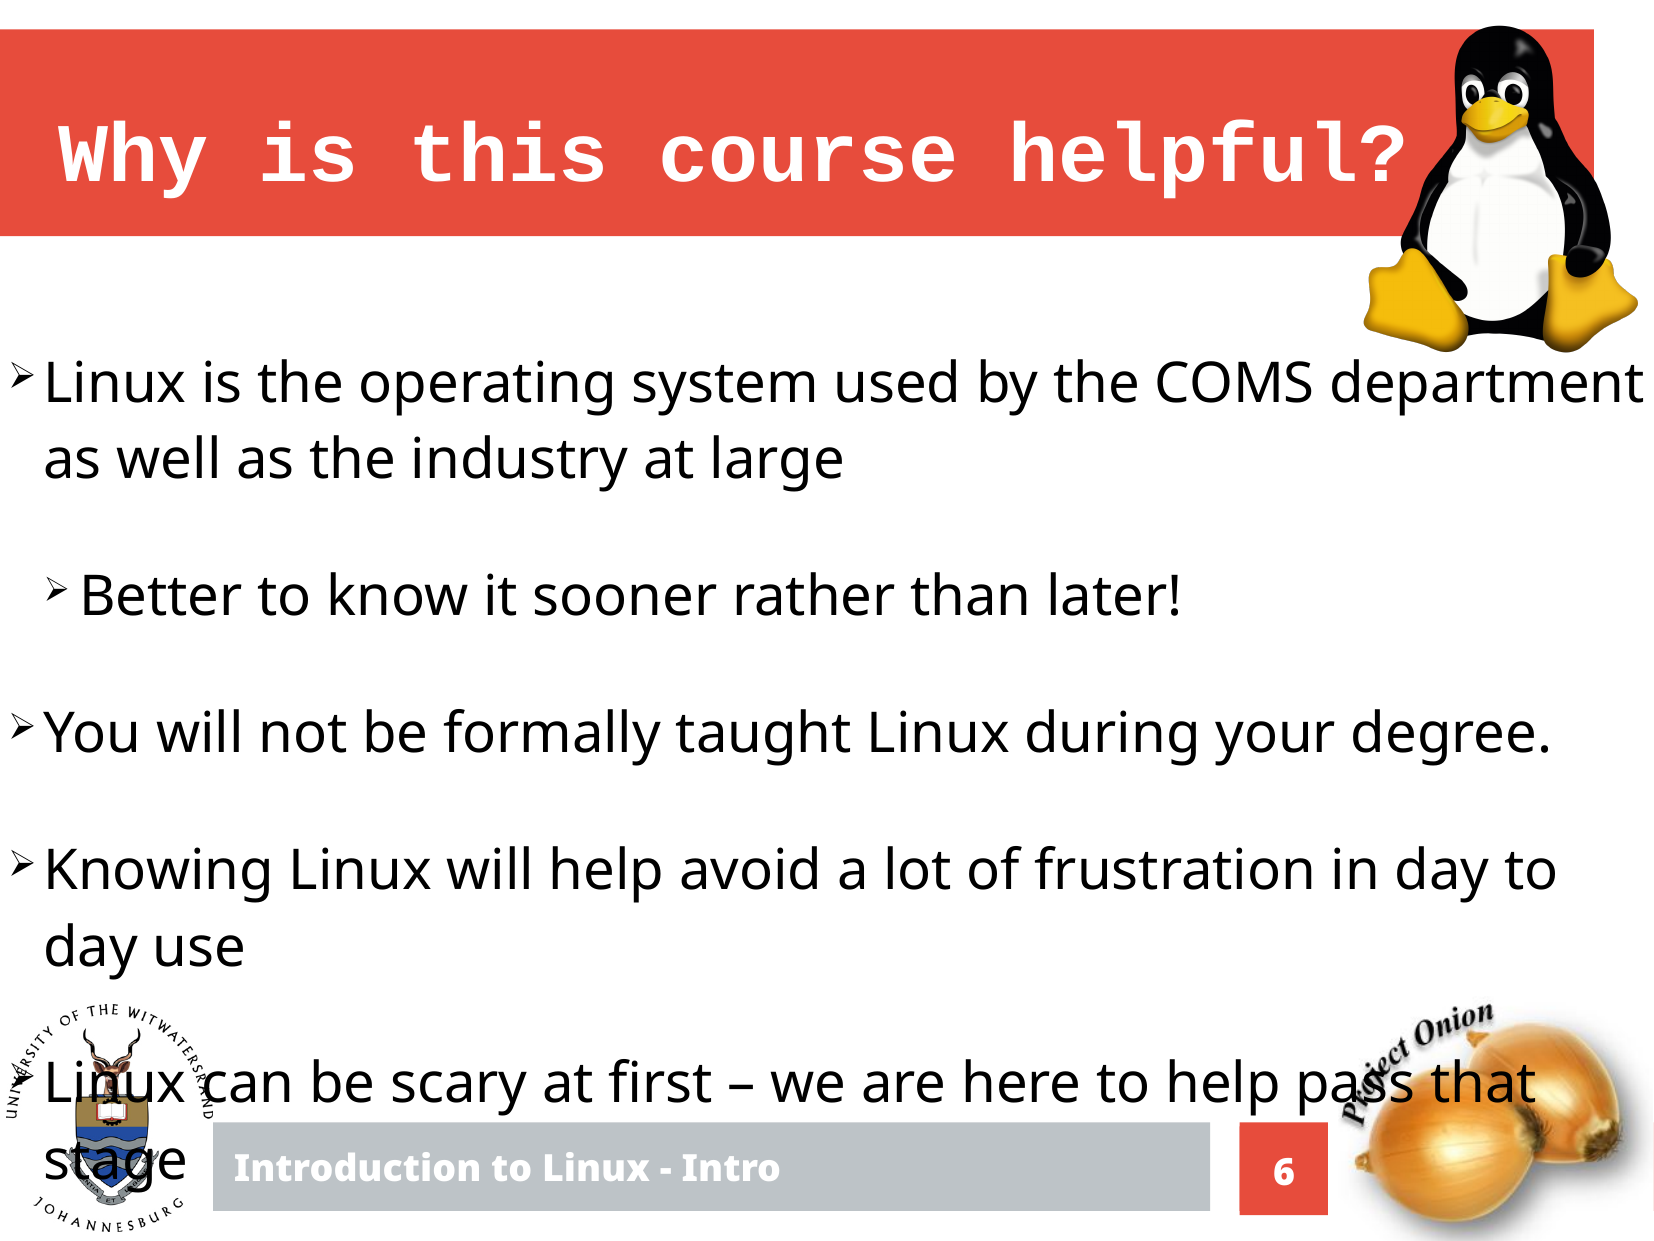

# Why is this course helpful?
Linux is the operating system used by the COMS department as well as the industry at large
Better to know it sooner rather than later!
You will not be formally taught Linux during your degree.
Knowing Linux will help avoid a lot of frustration in day to day use
Linux can be scary at first – we are here to help pass that stage
 Introduction to Linux - Intro
6